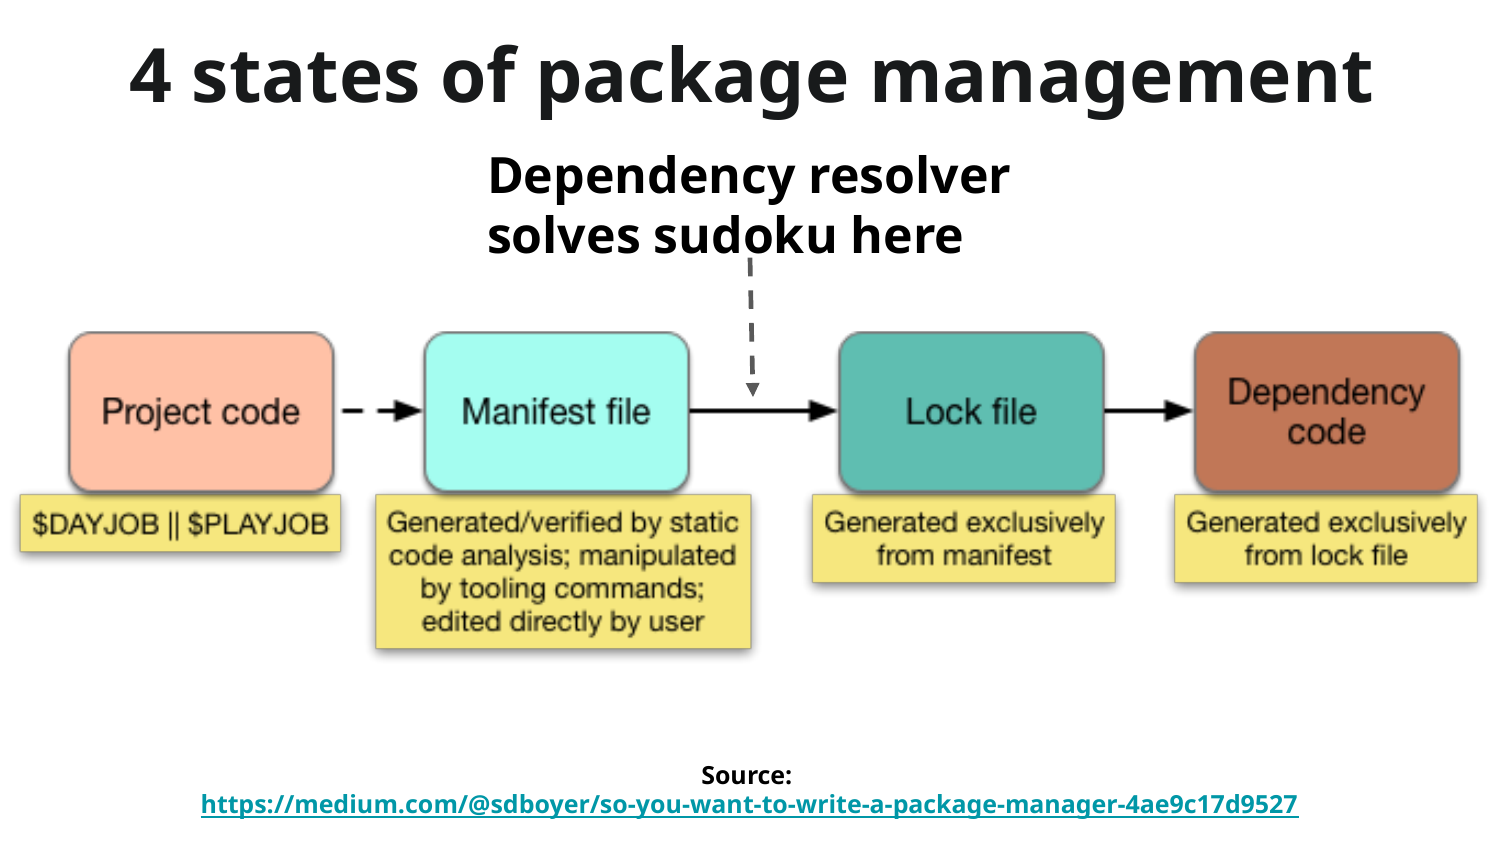

4 states of package management
Dependency resolver solves sudoku here
Source: https://medium.com/@sdboyer/so-you-want-to-write-a-package-manager-4ae9c17d9527